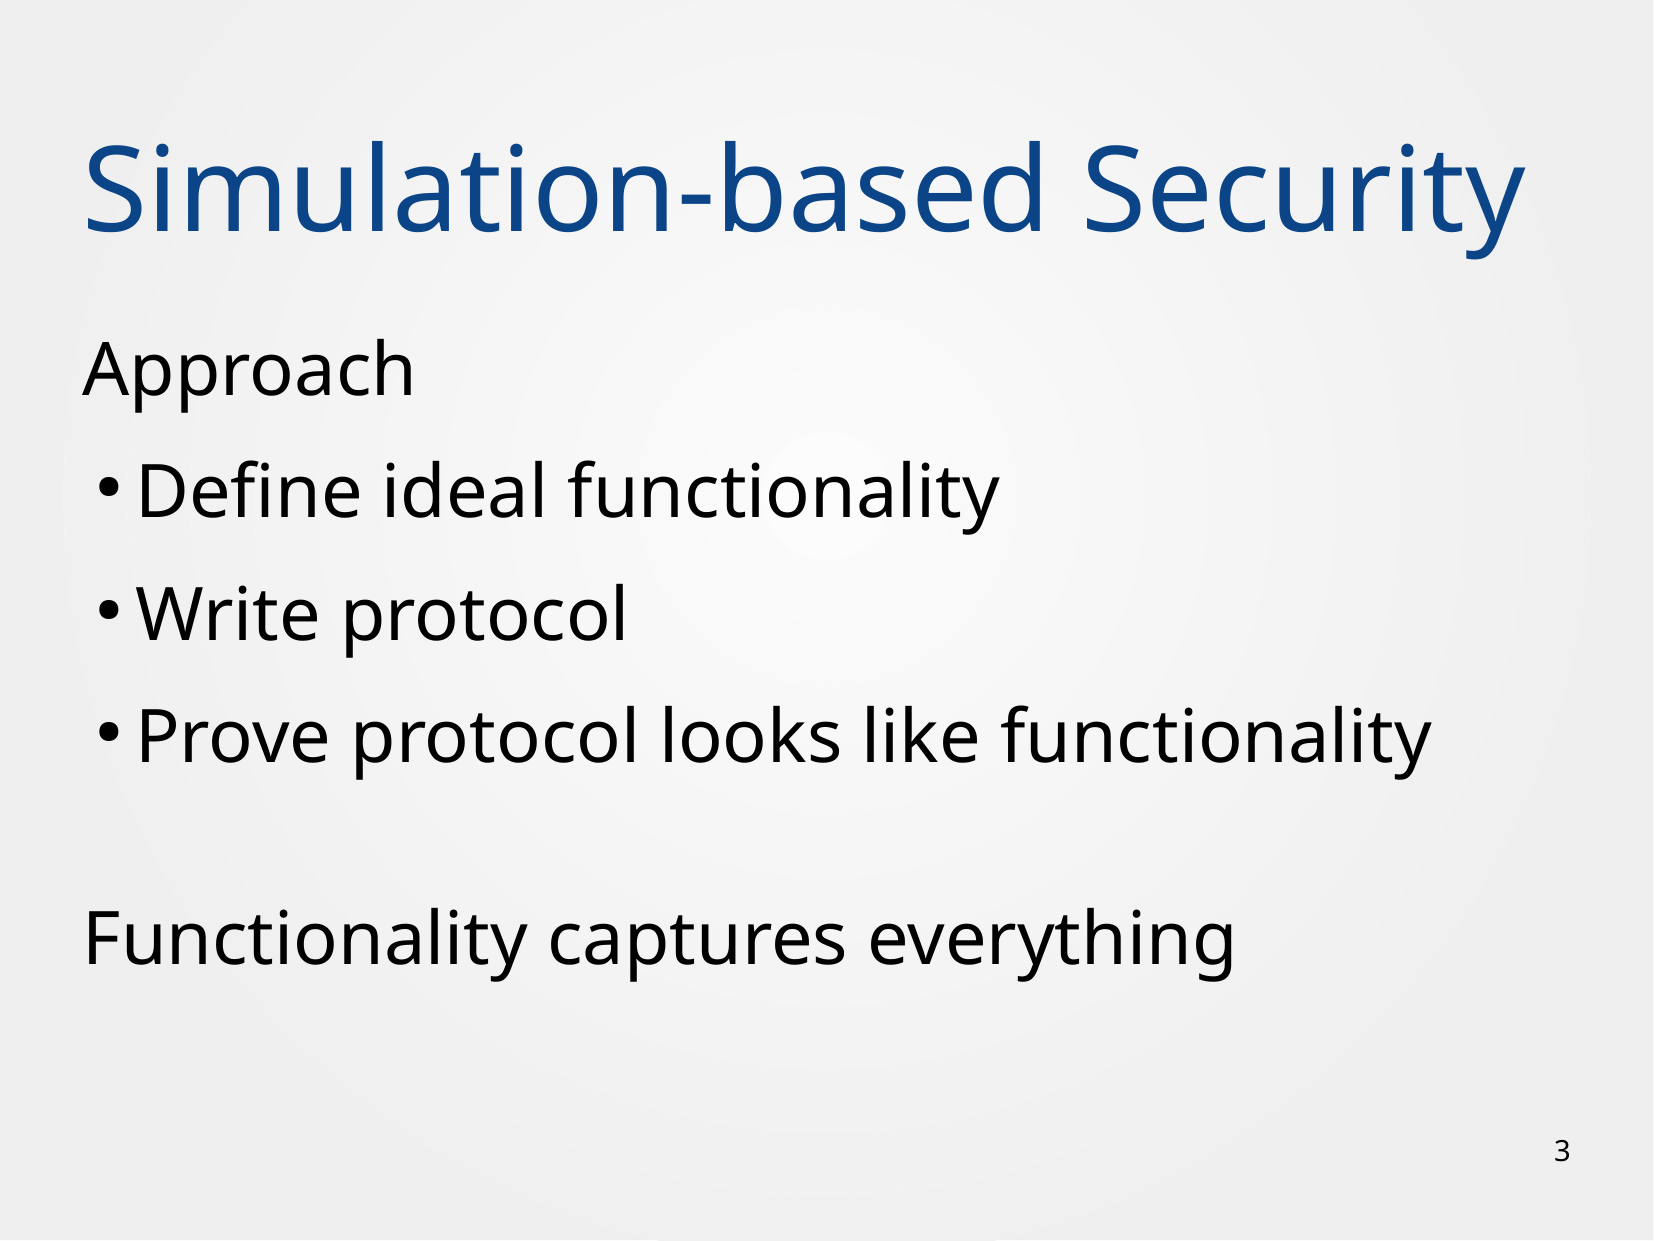

# Simulation-based Security
Approach
Define ideal functionality
Write protocol
Prove protocol looks like functionality
Functionality captures everything
3